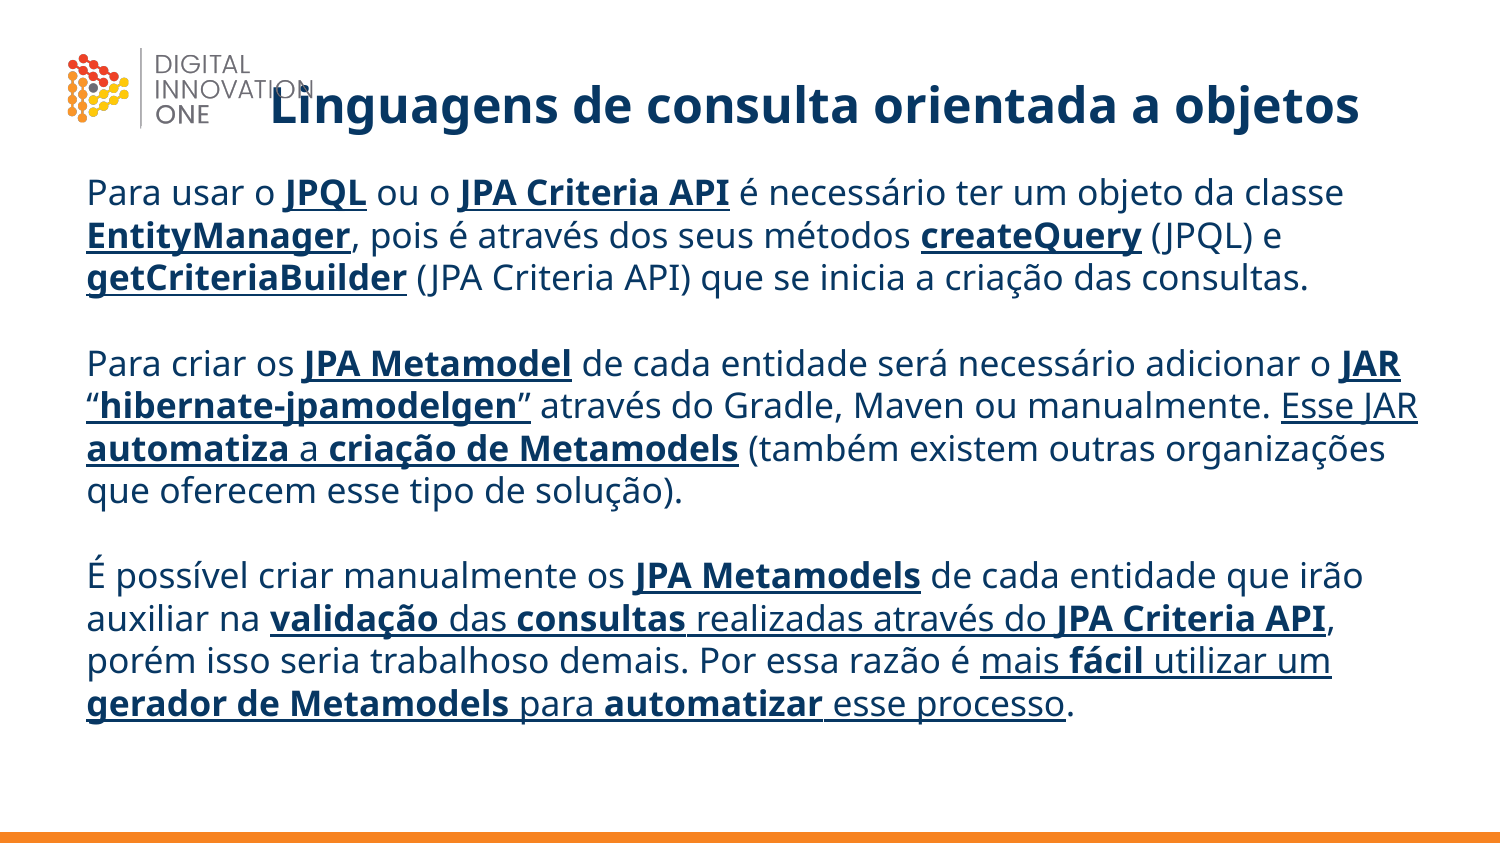

# Linguagens de consulta orientada a objetos
Para usar o JPQL ou o JPA Criteria API é necessário ter um objeto da classe EntityManager, pois é através dos seus métodos createQuery (JPQL) e getCriteriaBuilder (JPA Criteria API) que se inicia a criação das consultas.
Para criar os JPA Metamodel de cada entidade será necessário adicionar o JAR “hibernate-jpamodelgen” através do Gradle, Maven ou manualmente. Esse JAR automatiza a criação de Metamodels (também existem outras organizações que oferecem esse tipo de solução).
É possível criar manualmente os JPA Metamodels de cada entidade que irão auxiliar na validação das consultas realizadas através do JPA Criteria API, porém isso seria trabalhoso demais. Por essa razão é mais fácil utilizar um gerador de Metamodels para automatizar esse processo.